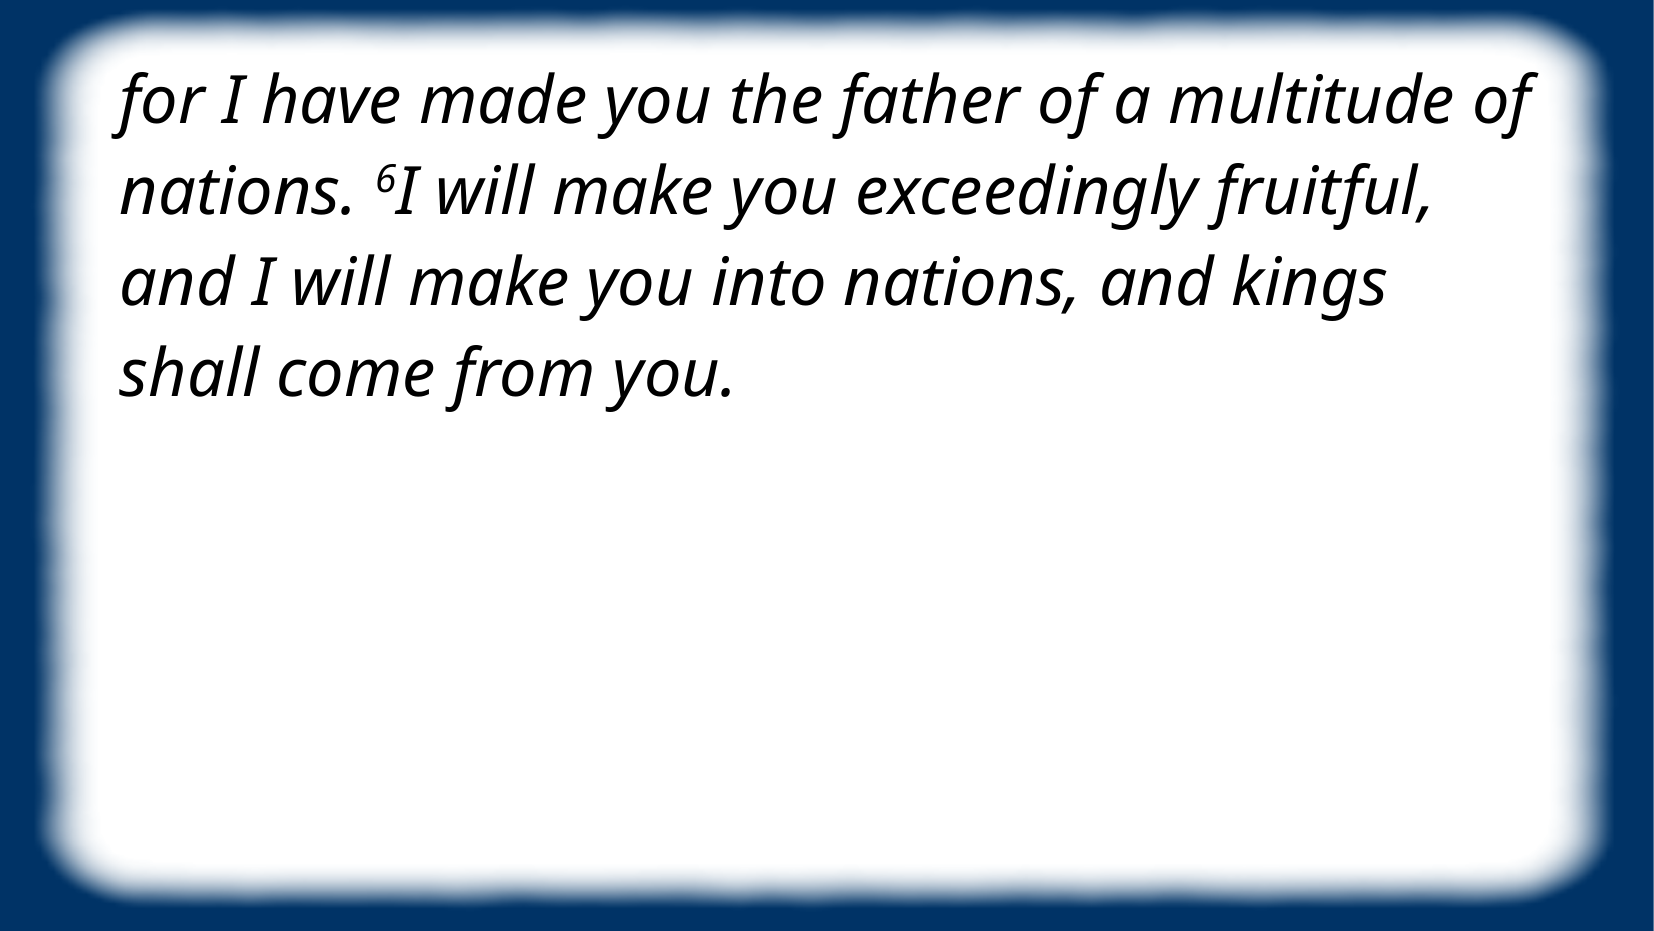

for I have made you the father of a multitude of nations. 6I will make you exceedingly fruitful, and I will make you into nations, and kings shall come from you.